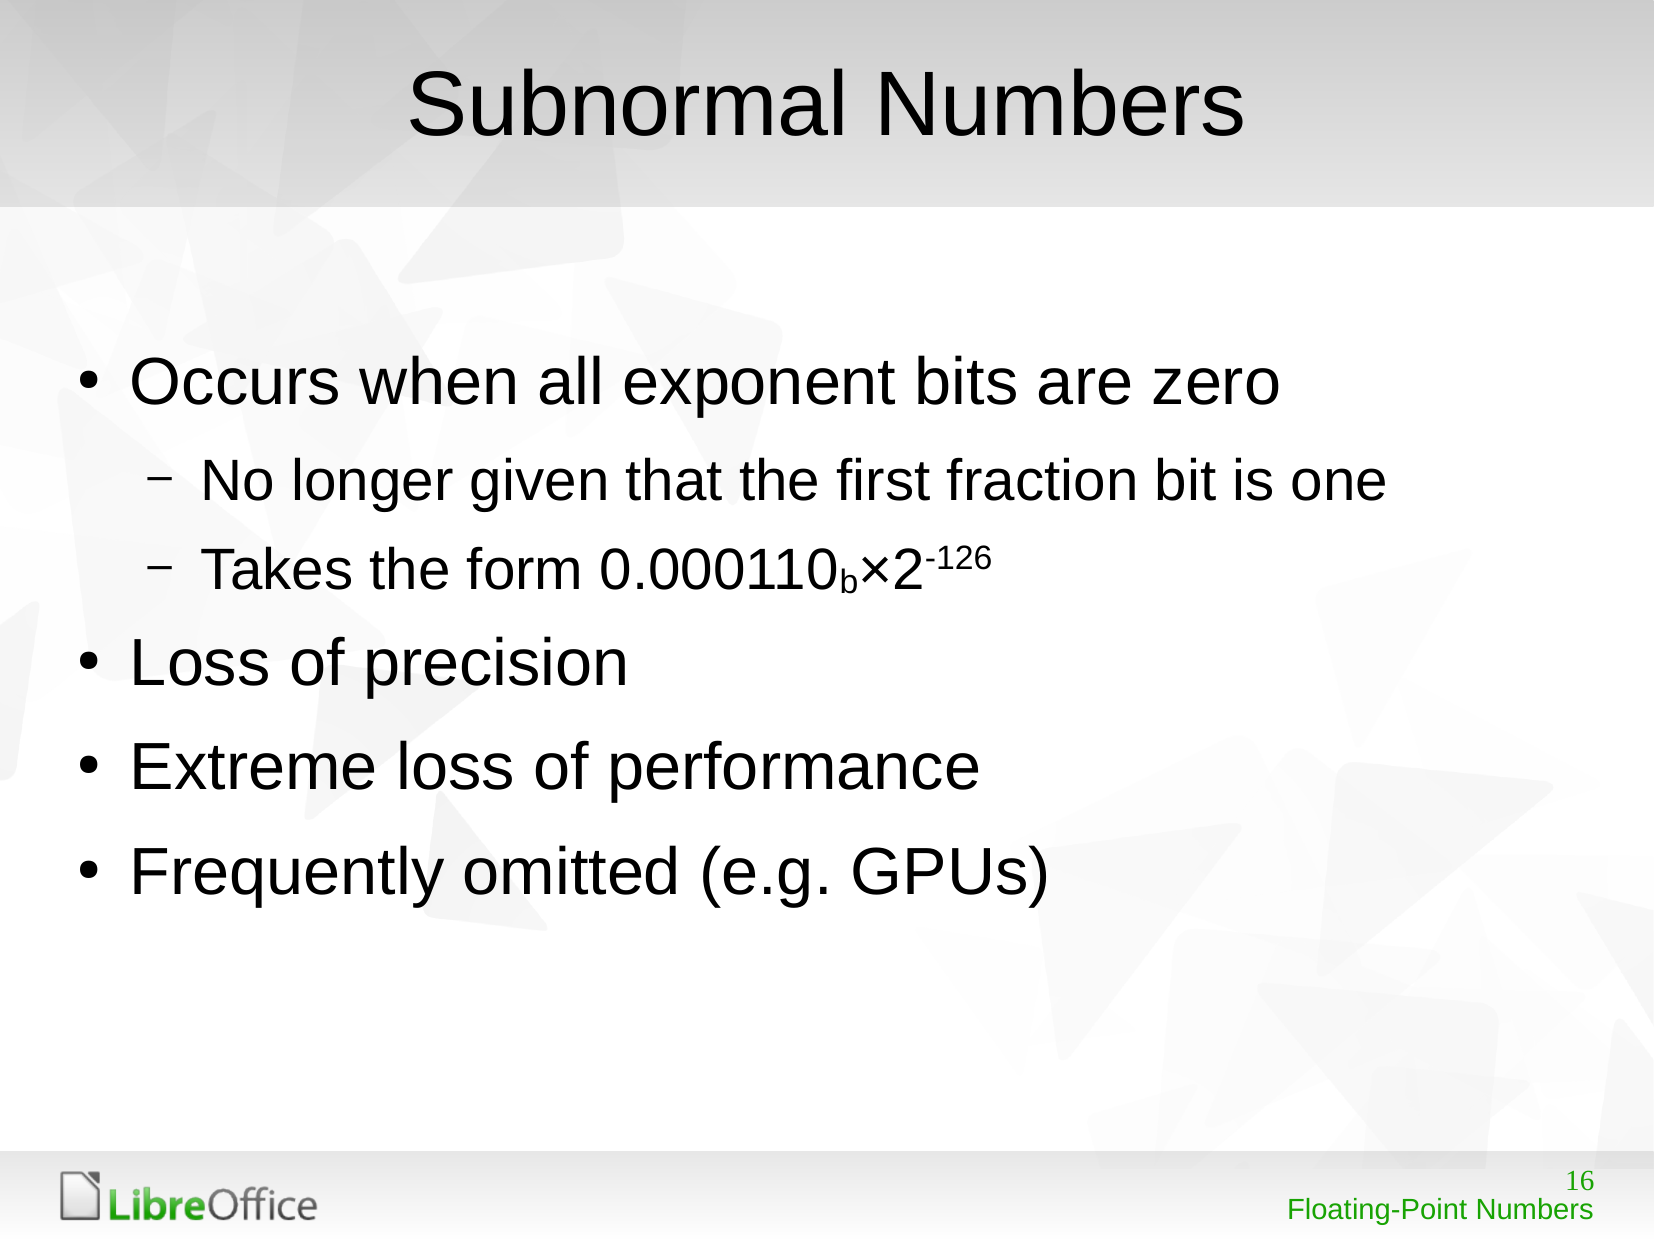

# Subnormal Numbers
Occurs when all exponent bits are zero
No longer given that the first fraction bit is one
Takes the form 0.000110b×2-126
Loss of precision
Extreme loss of performance
Frequently omitted (e.g. GPUs)
16
Floating-Point Numbers